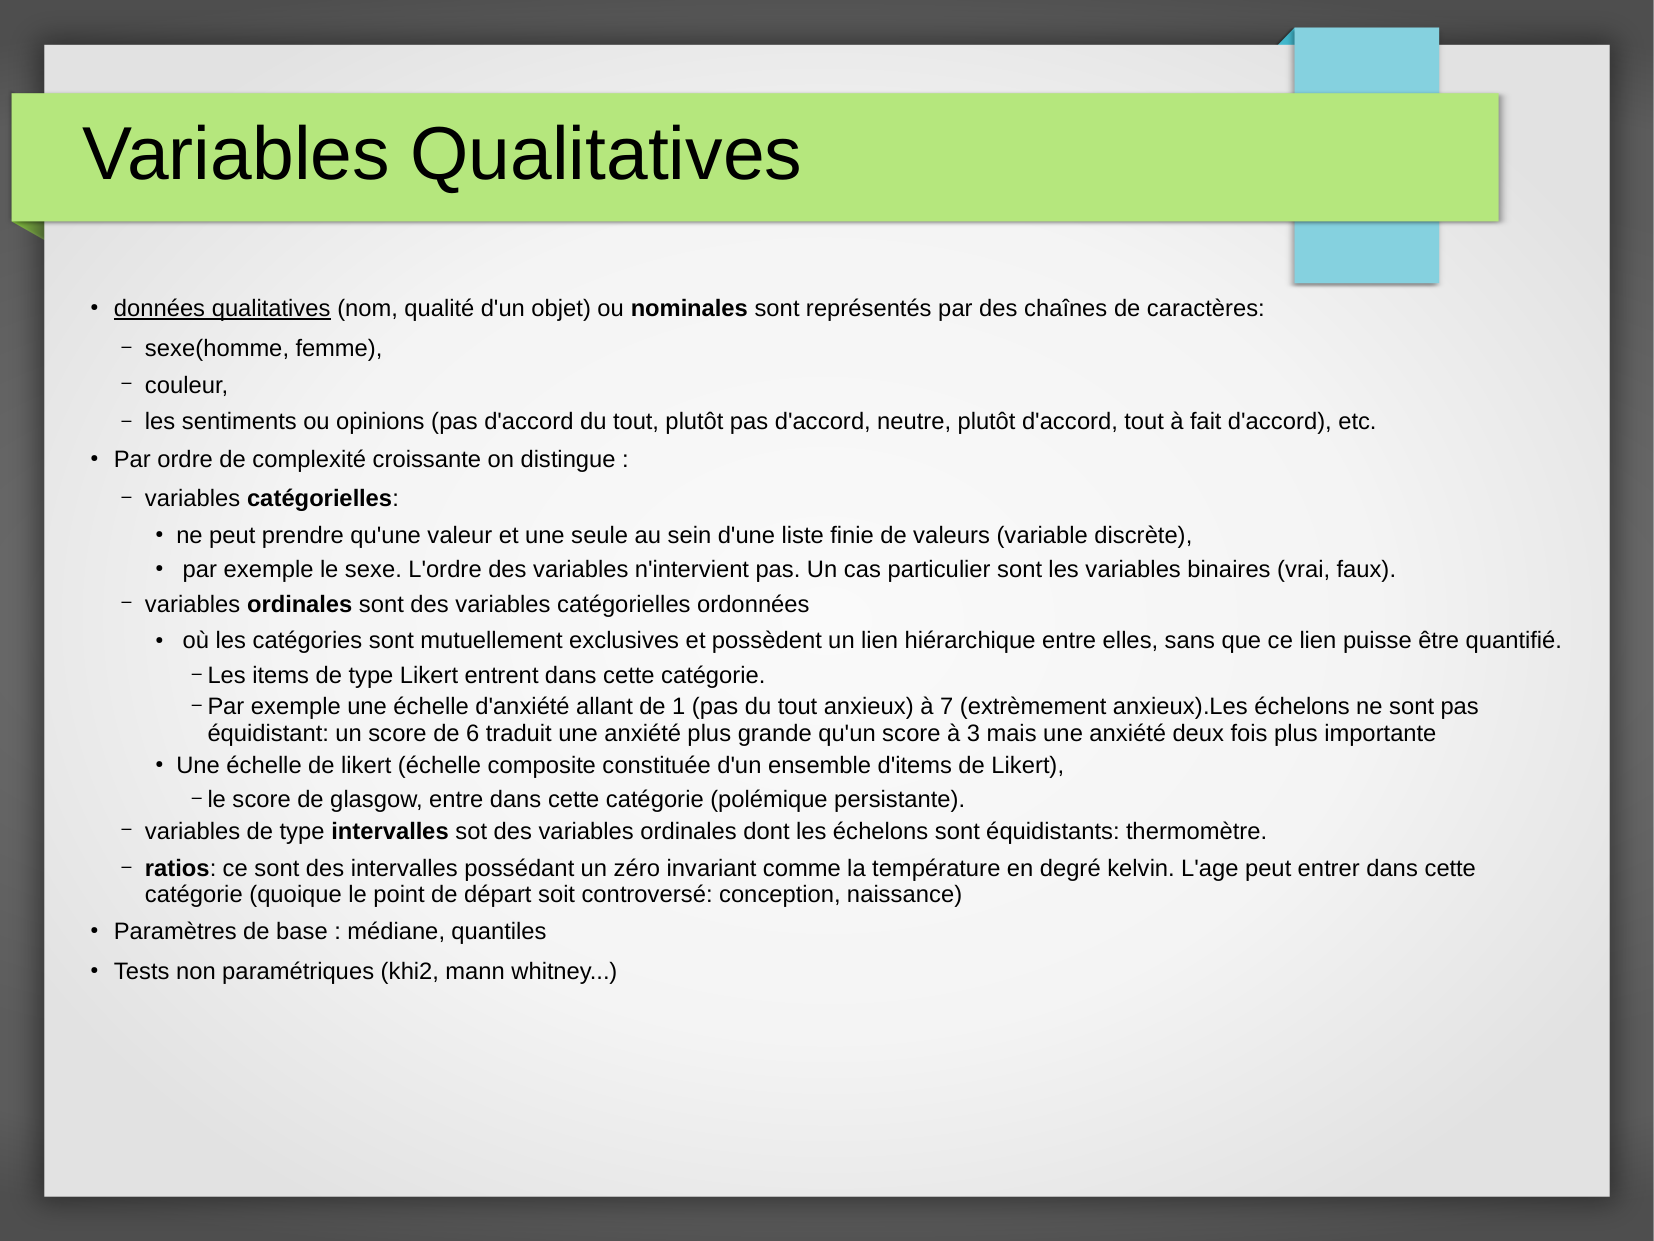

# Variables Qualitatives
données qualitatives (nom, qualité d'un objet) ou nominales sont représentés par des chaînes de caractères:
sexe(homme, femme),
couleur,
les sentiments ou opinions (pas d'accord du tout, plutôt pas d'accord, neutre, plutôt d'accord, tout à fait d'accord), etc.
Par ordre de complexité croissante on distingue :
variables catégorielles:
ne peut prendre qu'une valeur et une seule au sein d'une liste finie de valeurs (variable discrète),
 par exemple le sexe. L'ordre des variables n'intervient pas. Un cas particulier sont les variables binaires (vrai, faux).
variables ordinales sont des variables catégorielles ordonnées
 où les catégories sont mutuellement exclusives et possèdent un lien hiérarchique entre elles, sans que ce lien puisse être quantifié.
Les items de type Likert entrent dans cette catégorie.
Par exemple une échelle d'anxiété allant de 1 (pas du tout anxieux) à 7 (extrèmement anxieux).Les échelons ne sont pas équidistant: un score de 6 traduit une anxiété plus grande qu'un score à 3 mais une anxiété deux fois plus importante
Une échelle de likert (échelle composite constituée d'un ensemble d'items de Likert),
le score de glasgow, entre dans cette catégorie (polémique persistante).
variables de type intervalles sot des variables ordinales dont les échelons sont équidistants: thermomètre.
ratios: ce sont des intervalles possédant un zéro invariant comme la température en degré kelvin. L'age peut entrer dans cette catégorie (quoique le point de départ soit controversé: conception, naissance)
Paramètres de base : médiane, quantiles
Tests non paramétriques (khi2, mann whitney...)